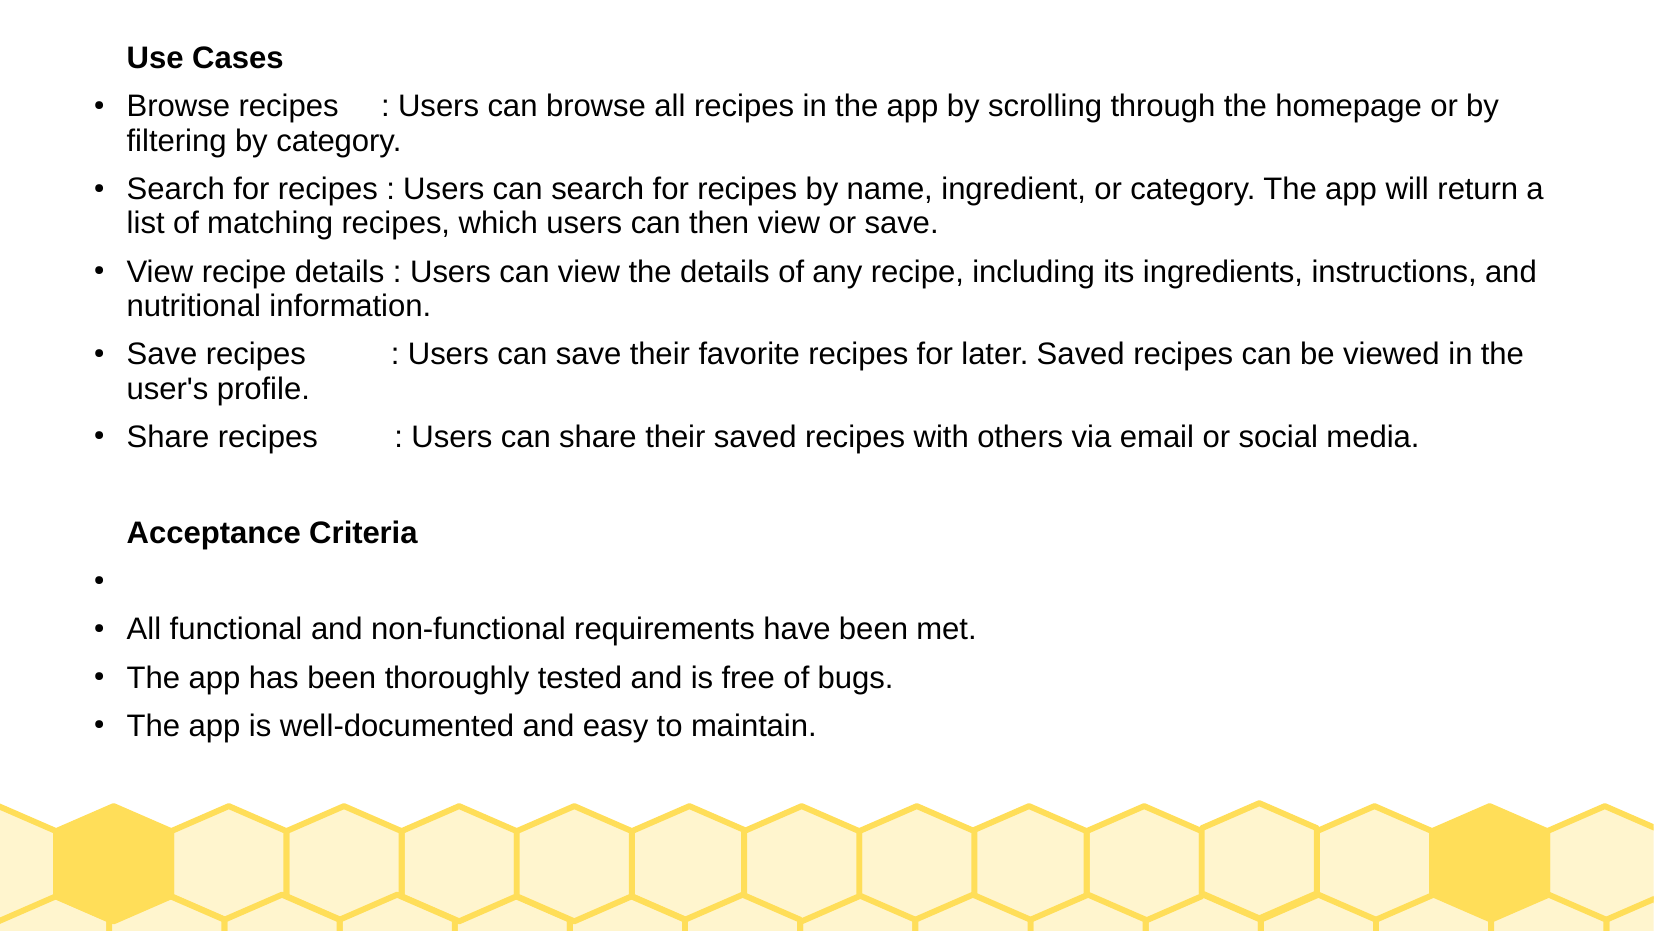

# Use Cases
Browse recipes : Users can browse all recipes in the app by scrolling through the homepage or by filtering by category.
Search for recipes : Users can search for recipes by name, ingredient, or category. The app will return a list of matching recipes, which users can then view or save.
View recipe details : Users can view the details of any recipe, including its ingredients, instructions, and nutritional information.
Save recipes : Users can save their favorite recipes for later. Saved recipes can be viewed in the user's profile.
Share recipes : Users can share their saved recipes with others via email or social media.
Acceptance Criteria
All functional and non-functional requirements have been met.
The app has been thoroughly tested and is free of bugs.
The app is well-documented and easy to maintain.